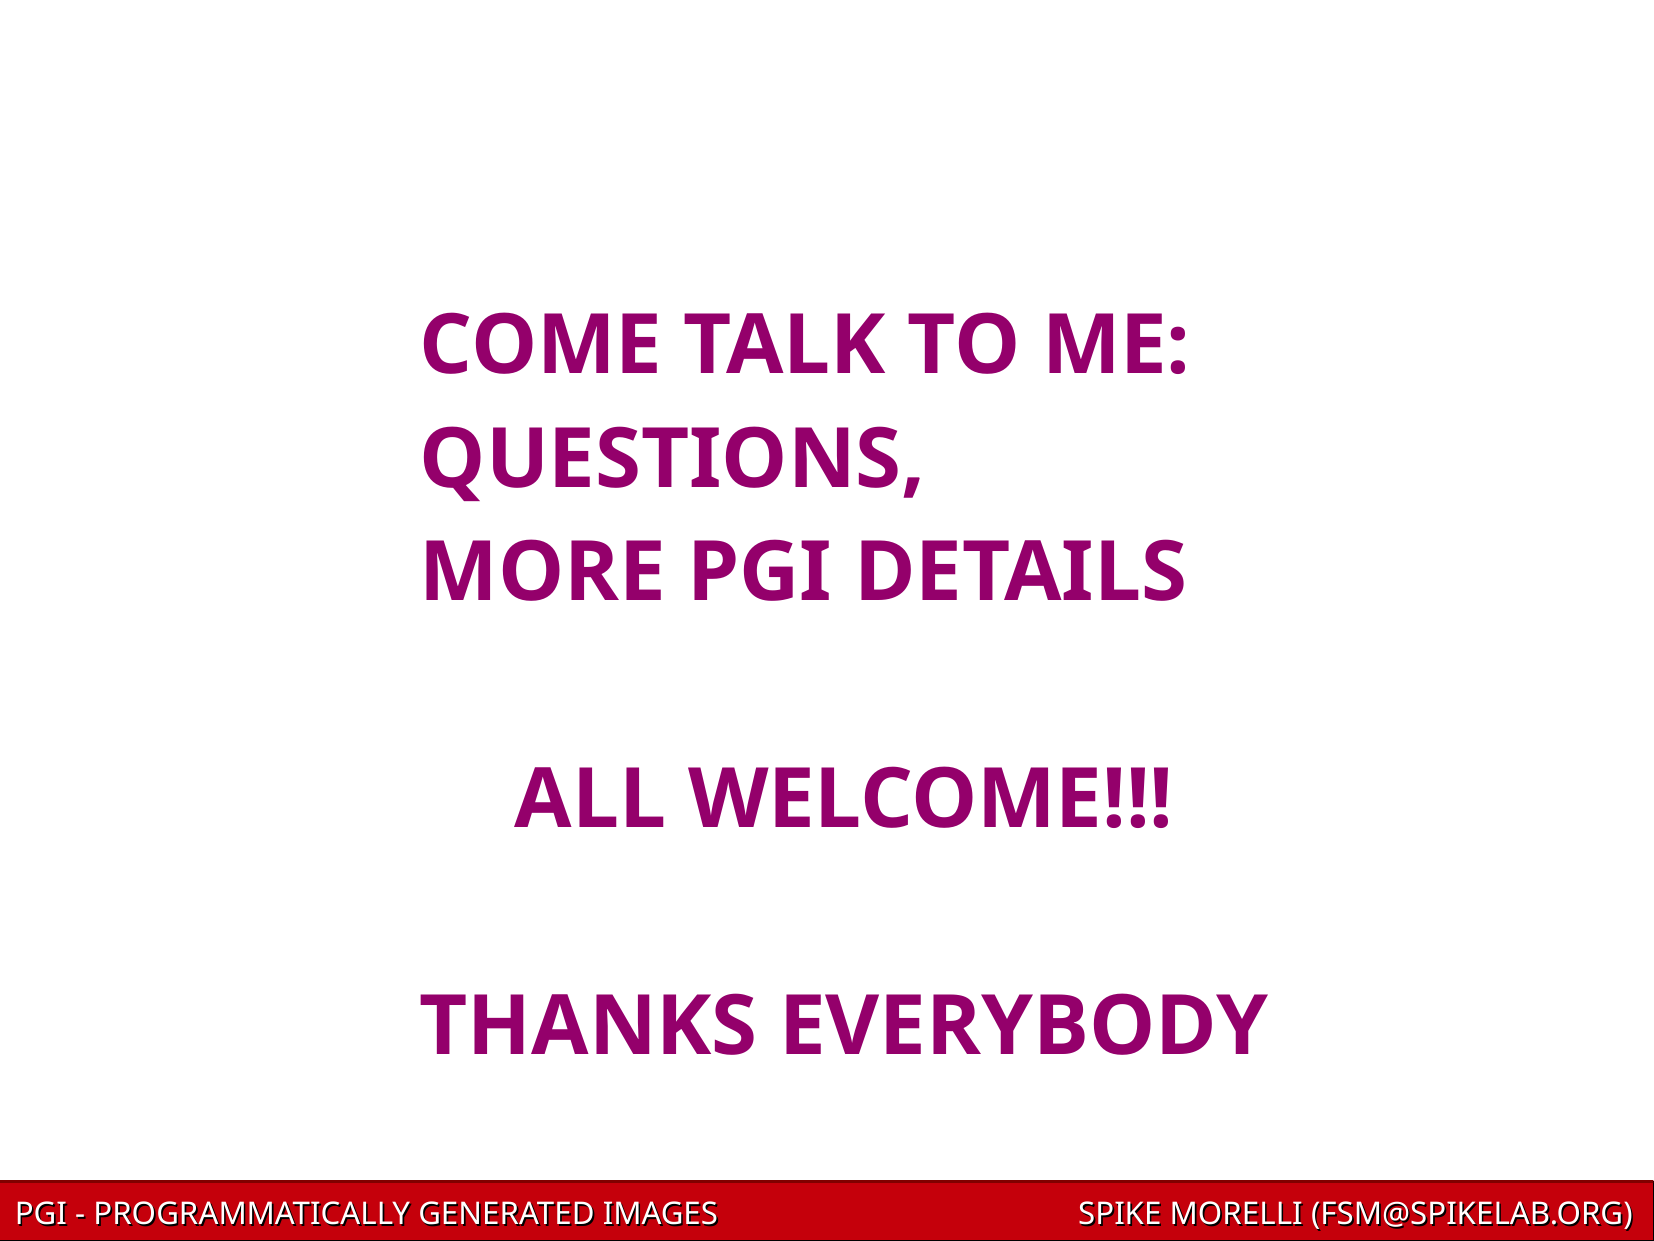

COME TALK TO ME:
QUESTIONS,
MORE PGI DETAILS
ALL WELCOME!!!
THANKS EVERYBODY
PGI - PROGRAMMATICALLY GENERATED IMAGES
SPIKE MORELLI (FSM@SPIKELAB.ORG)